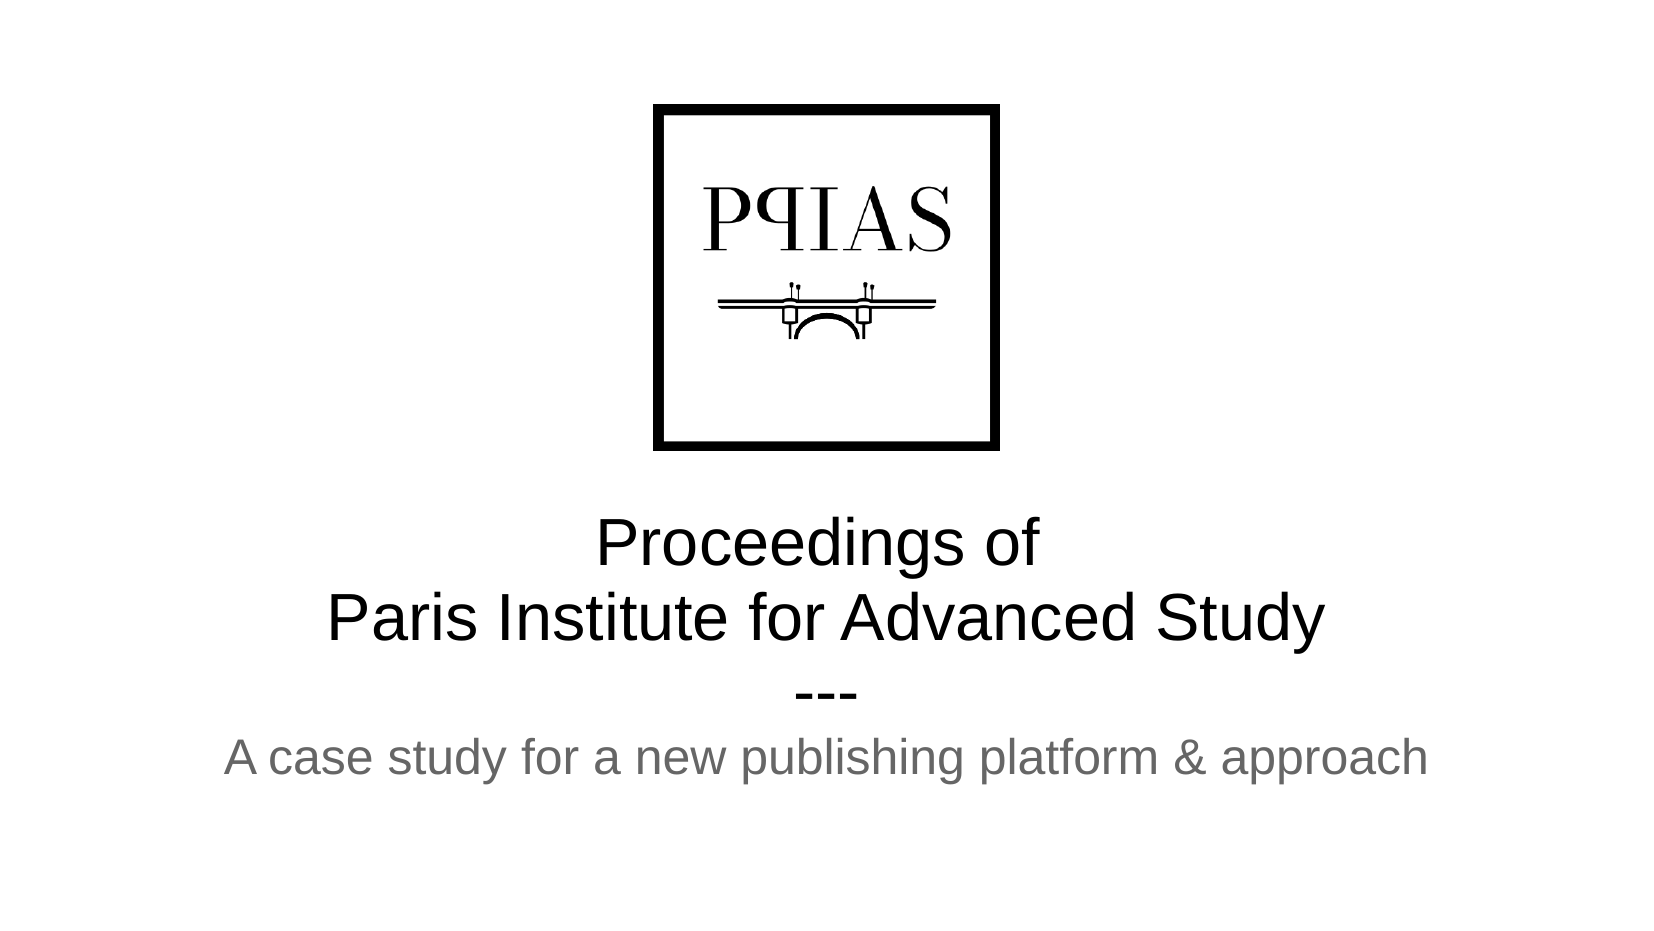

# Proceedings of Paris Institute for Advanced Study
---
A case study for a new publishing platform & approach